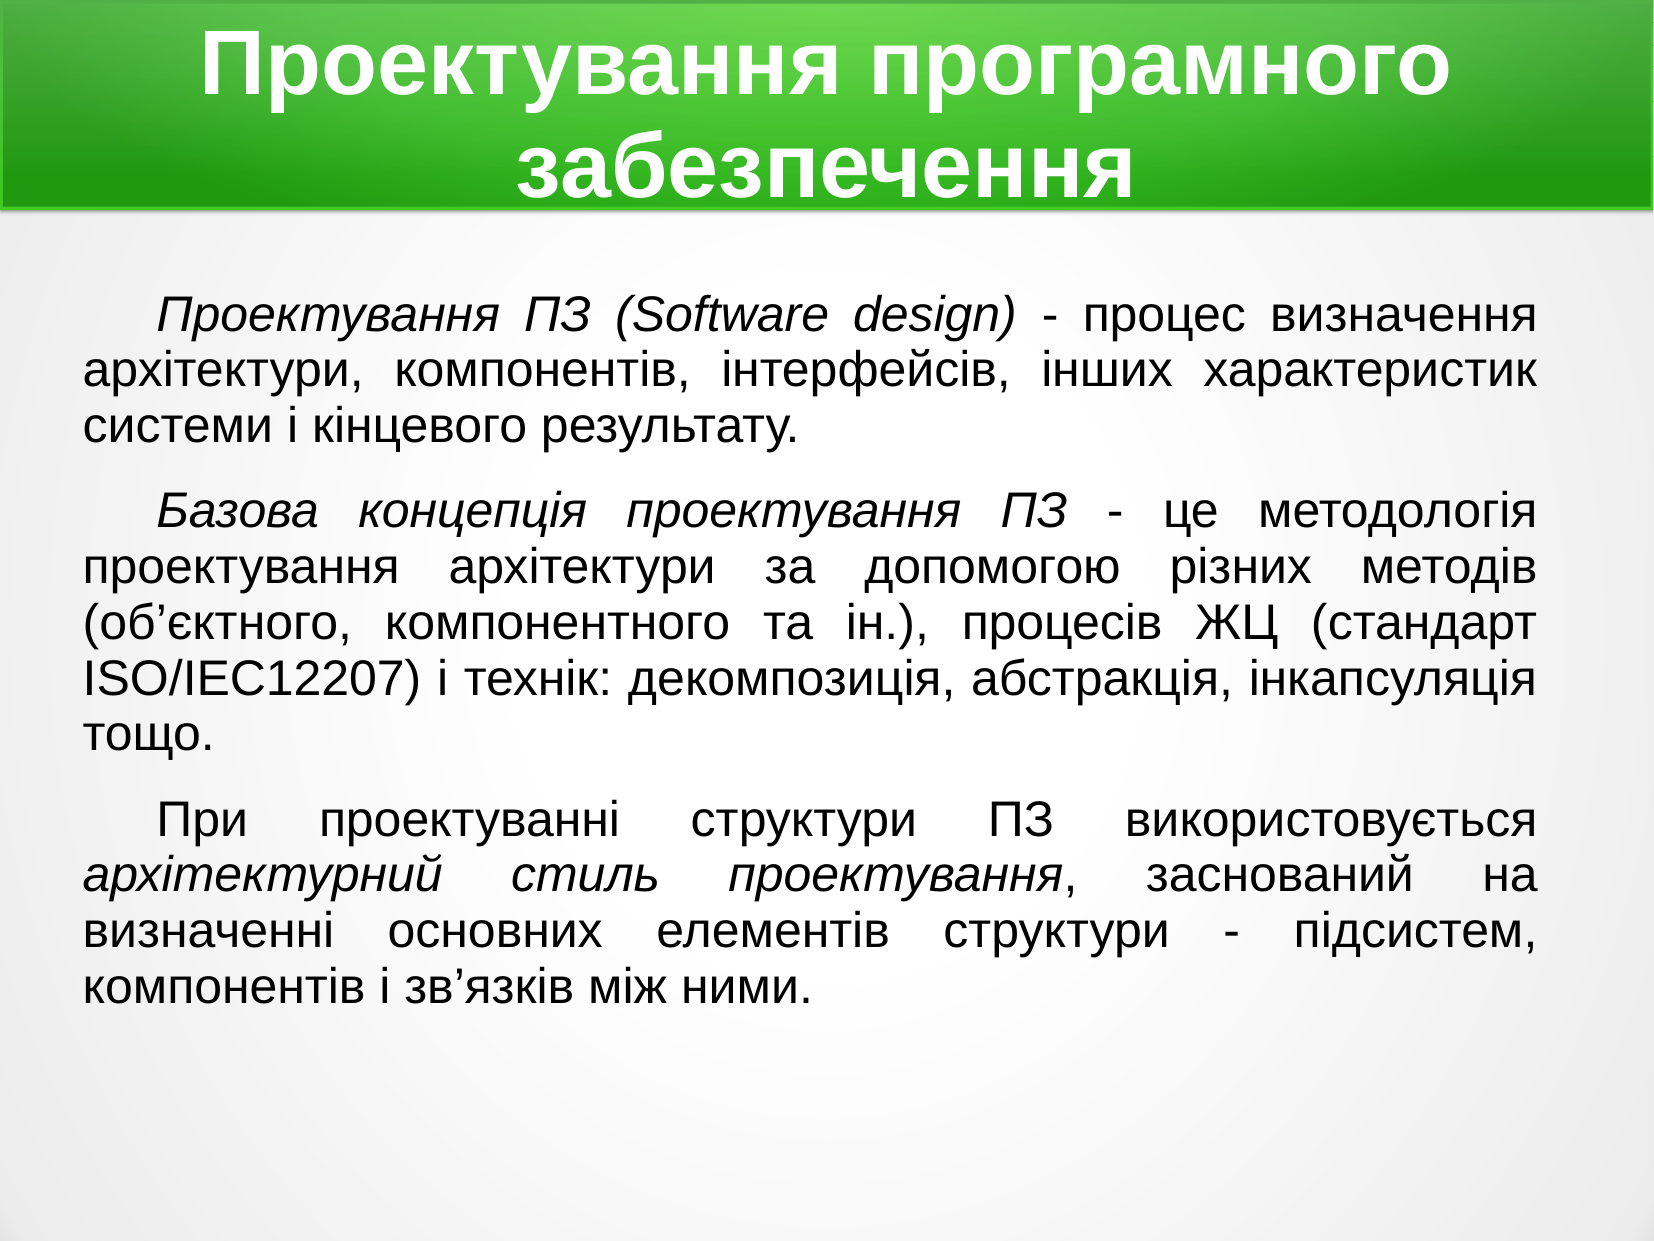

# Проектування програмного забезпечення
	Проектування ПЗ (Software design) - процес визначення архітектури, компонентів, інтерфейсів, інших характеристик системи і кінцевого результату.
	Базова концепція проектування ПЗ - це методологія проектування архітектури за допомогою різних методів (об’єктного, компонентного та ін.), процесів ЖЦ (стандарт ISO/ІЕС12207) і технік: декомпозиція, абстракція, інкапсуляція тощо.
	При проектуванні структури ПЗ використовується архітектурний стиль проектування, заснований на визначенні основних елементів структури - підсистем, компонентів і зв’язків між ними.